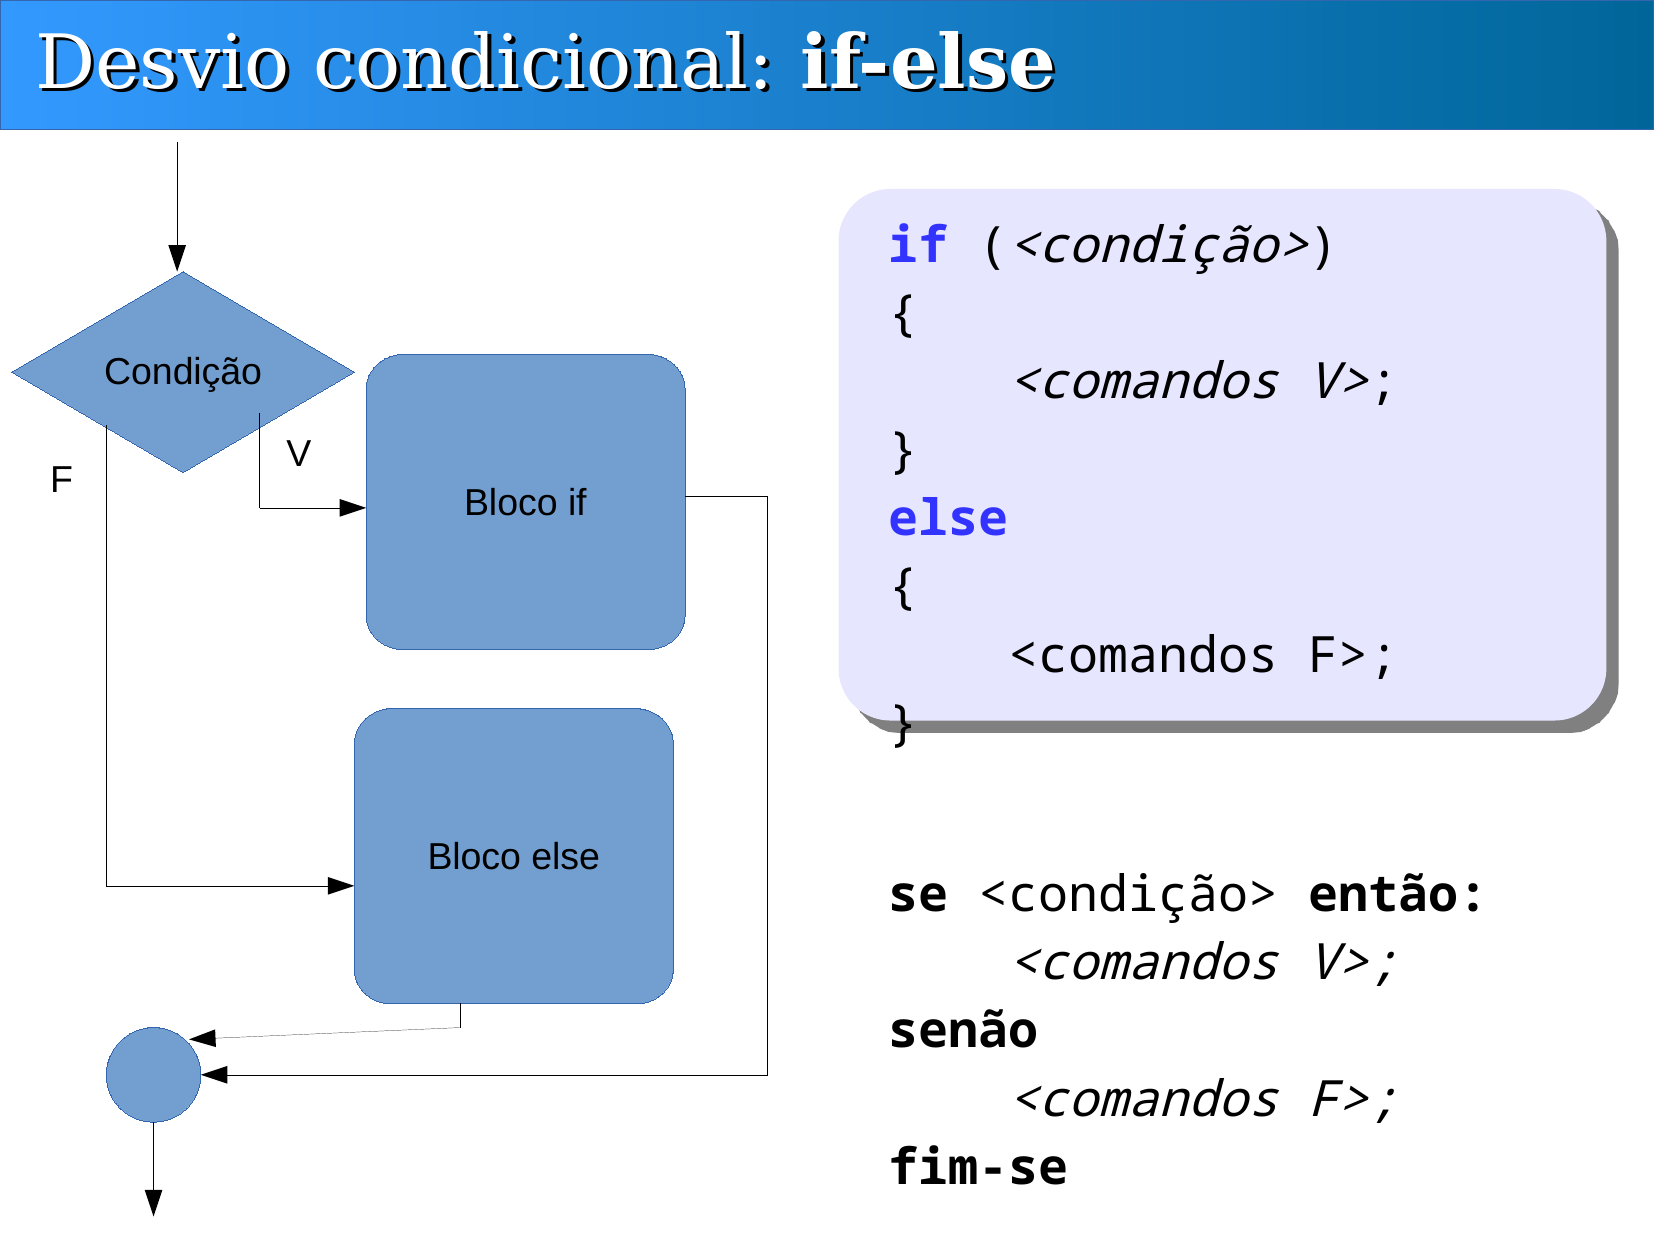

# Desvio condicional: if-else
if (<condição>)
{
 <comandos V>;
}
else
{
 <comandos F>;
}
Condição
Bloco if
V
F
Bloco else
se <condição> então:
 <comandos V>;
senão
 <comandos F>;
fim-se